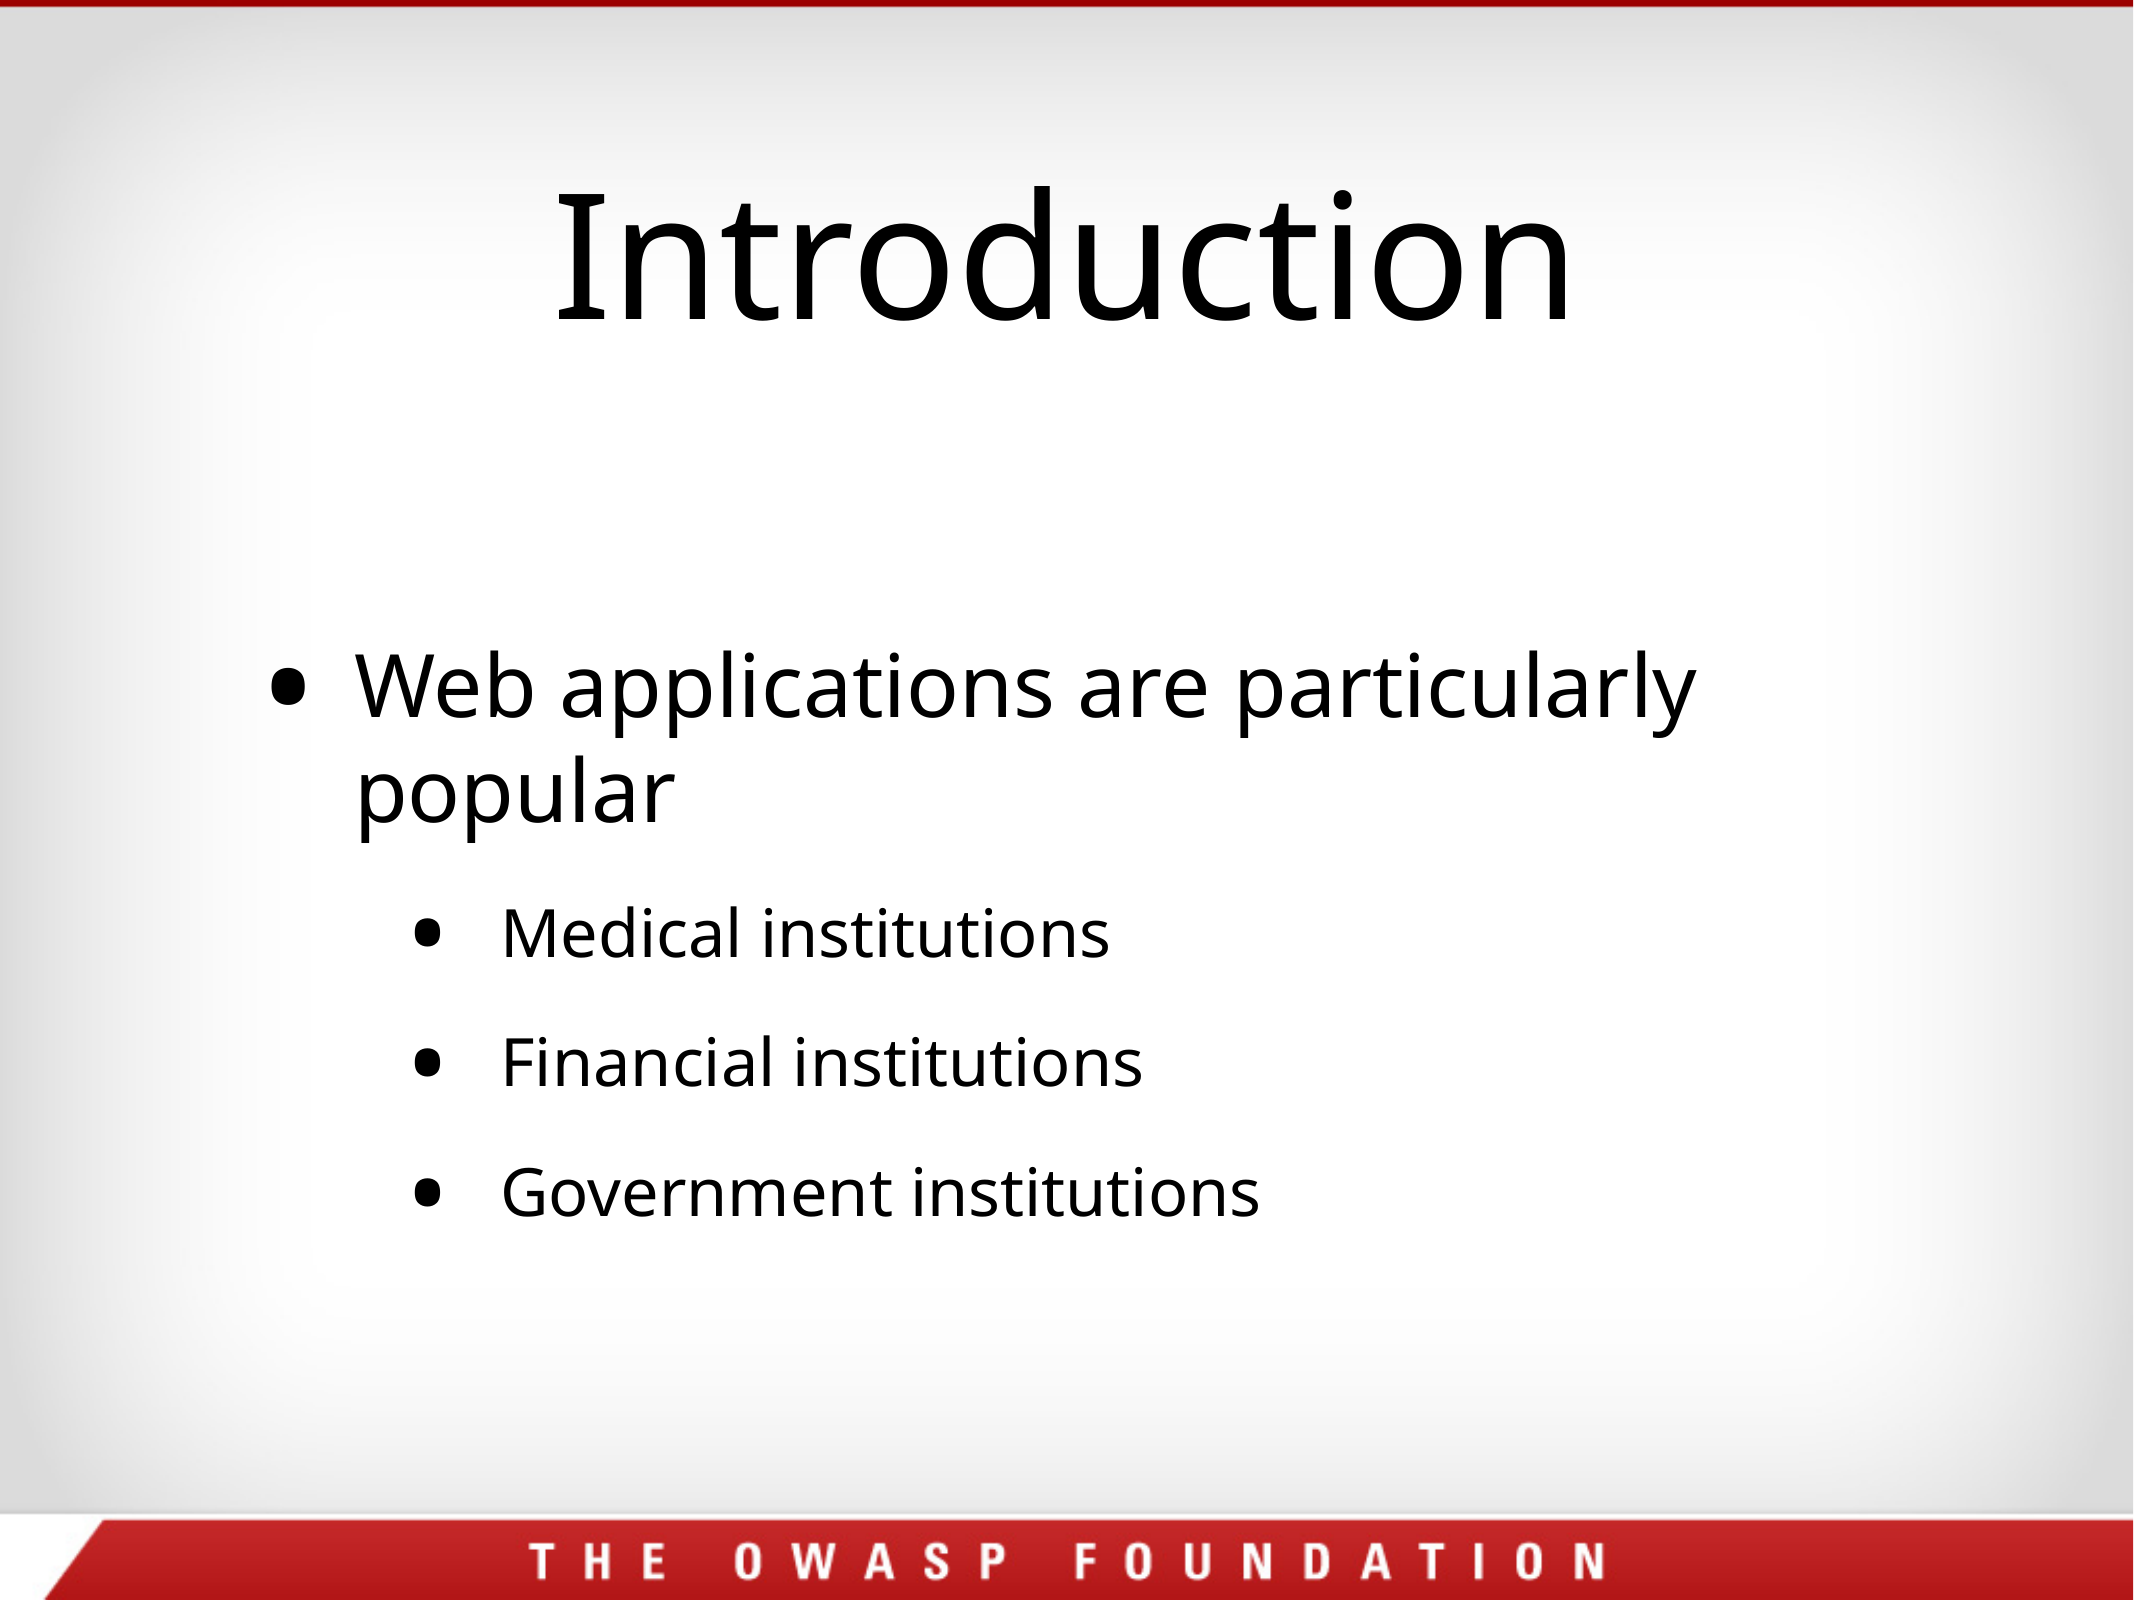

# Introduction
Web applications are particularly popular
Medical institutions
Financial institutions
Government institutions
In